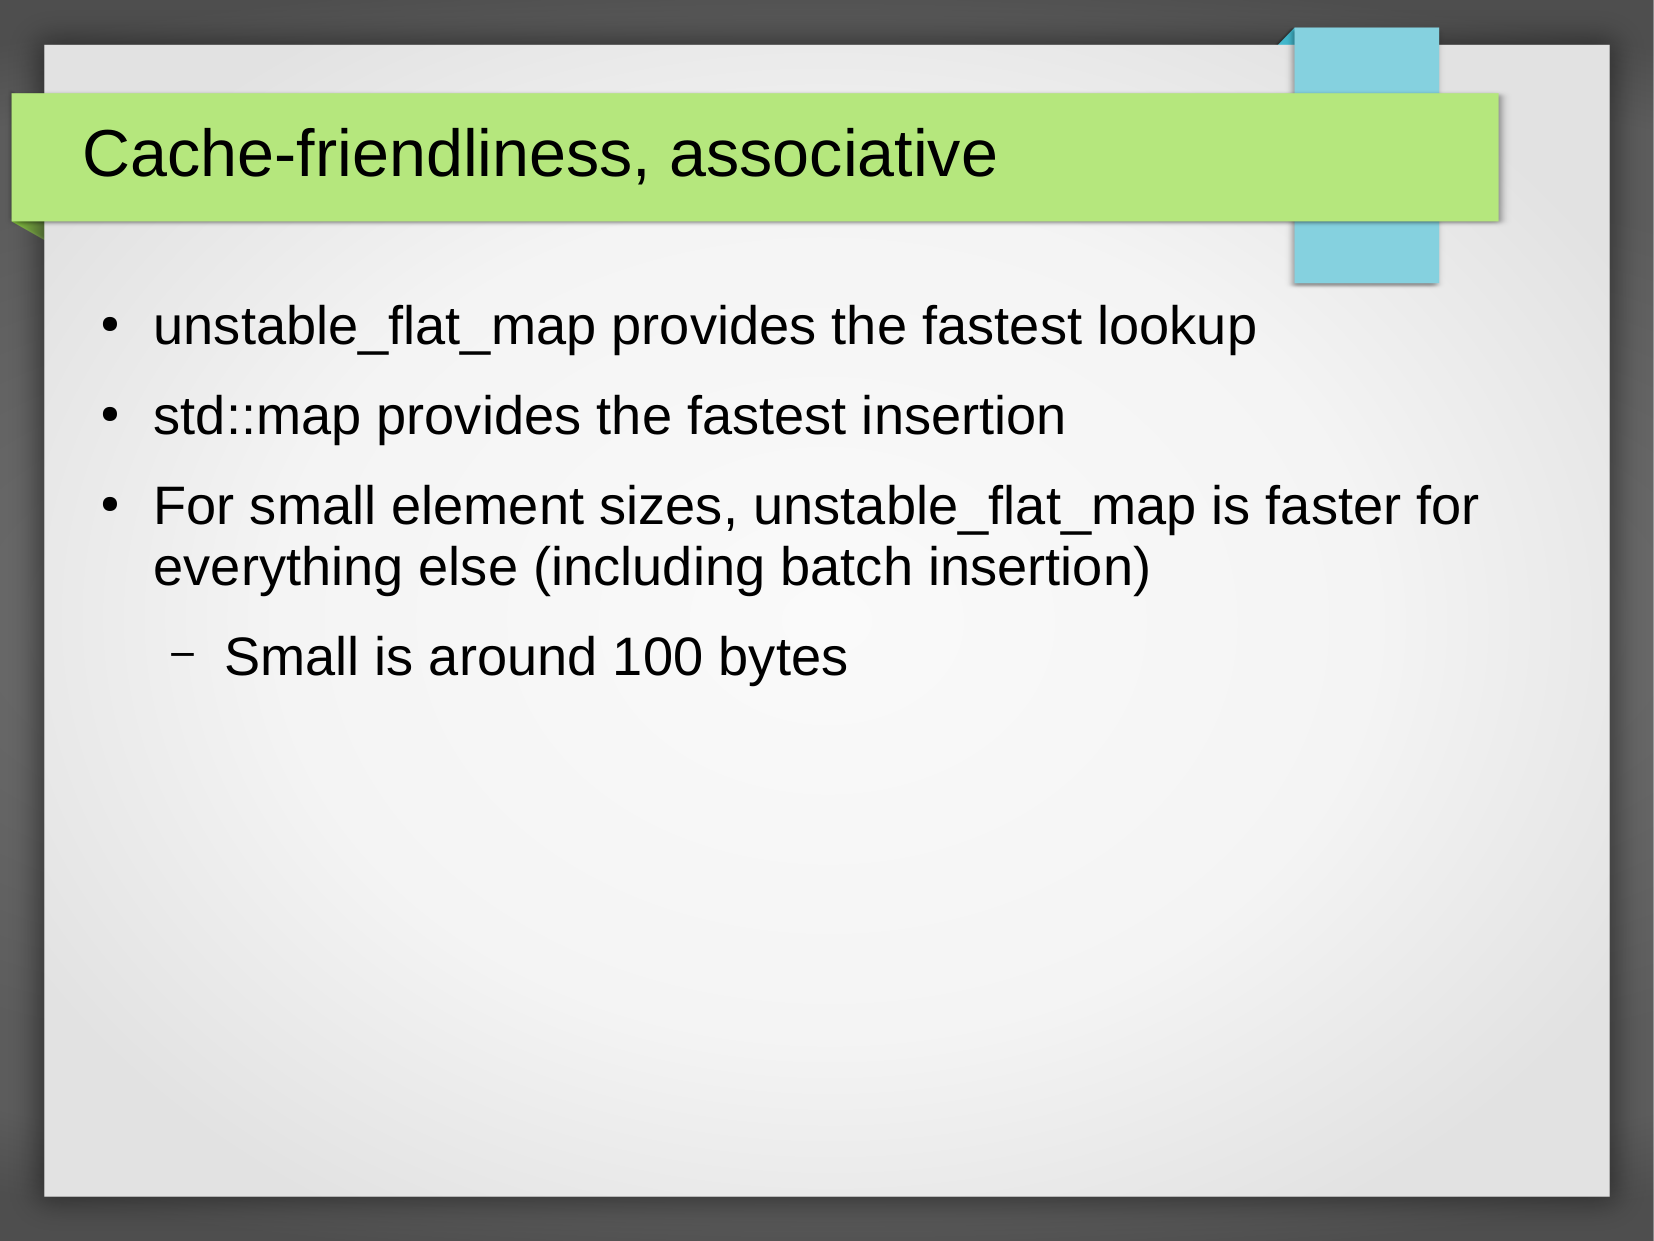

# Cache-friendliness, associative
unstable_flat_map provides the fastest lookup
std::map provides the fastest insertion
For small element sizes, unstable_flat_map is faster for everything else (including batch insertion)
Small is around 100 bytes